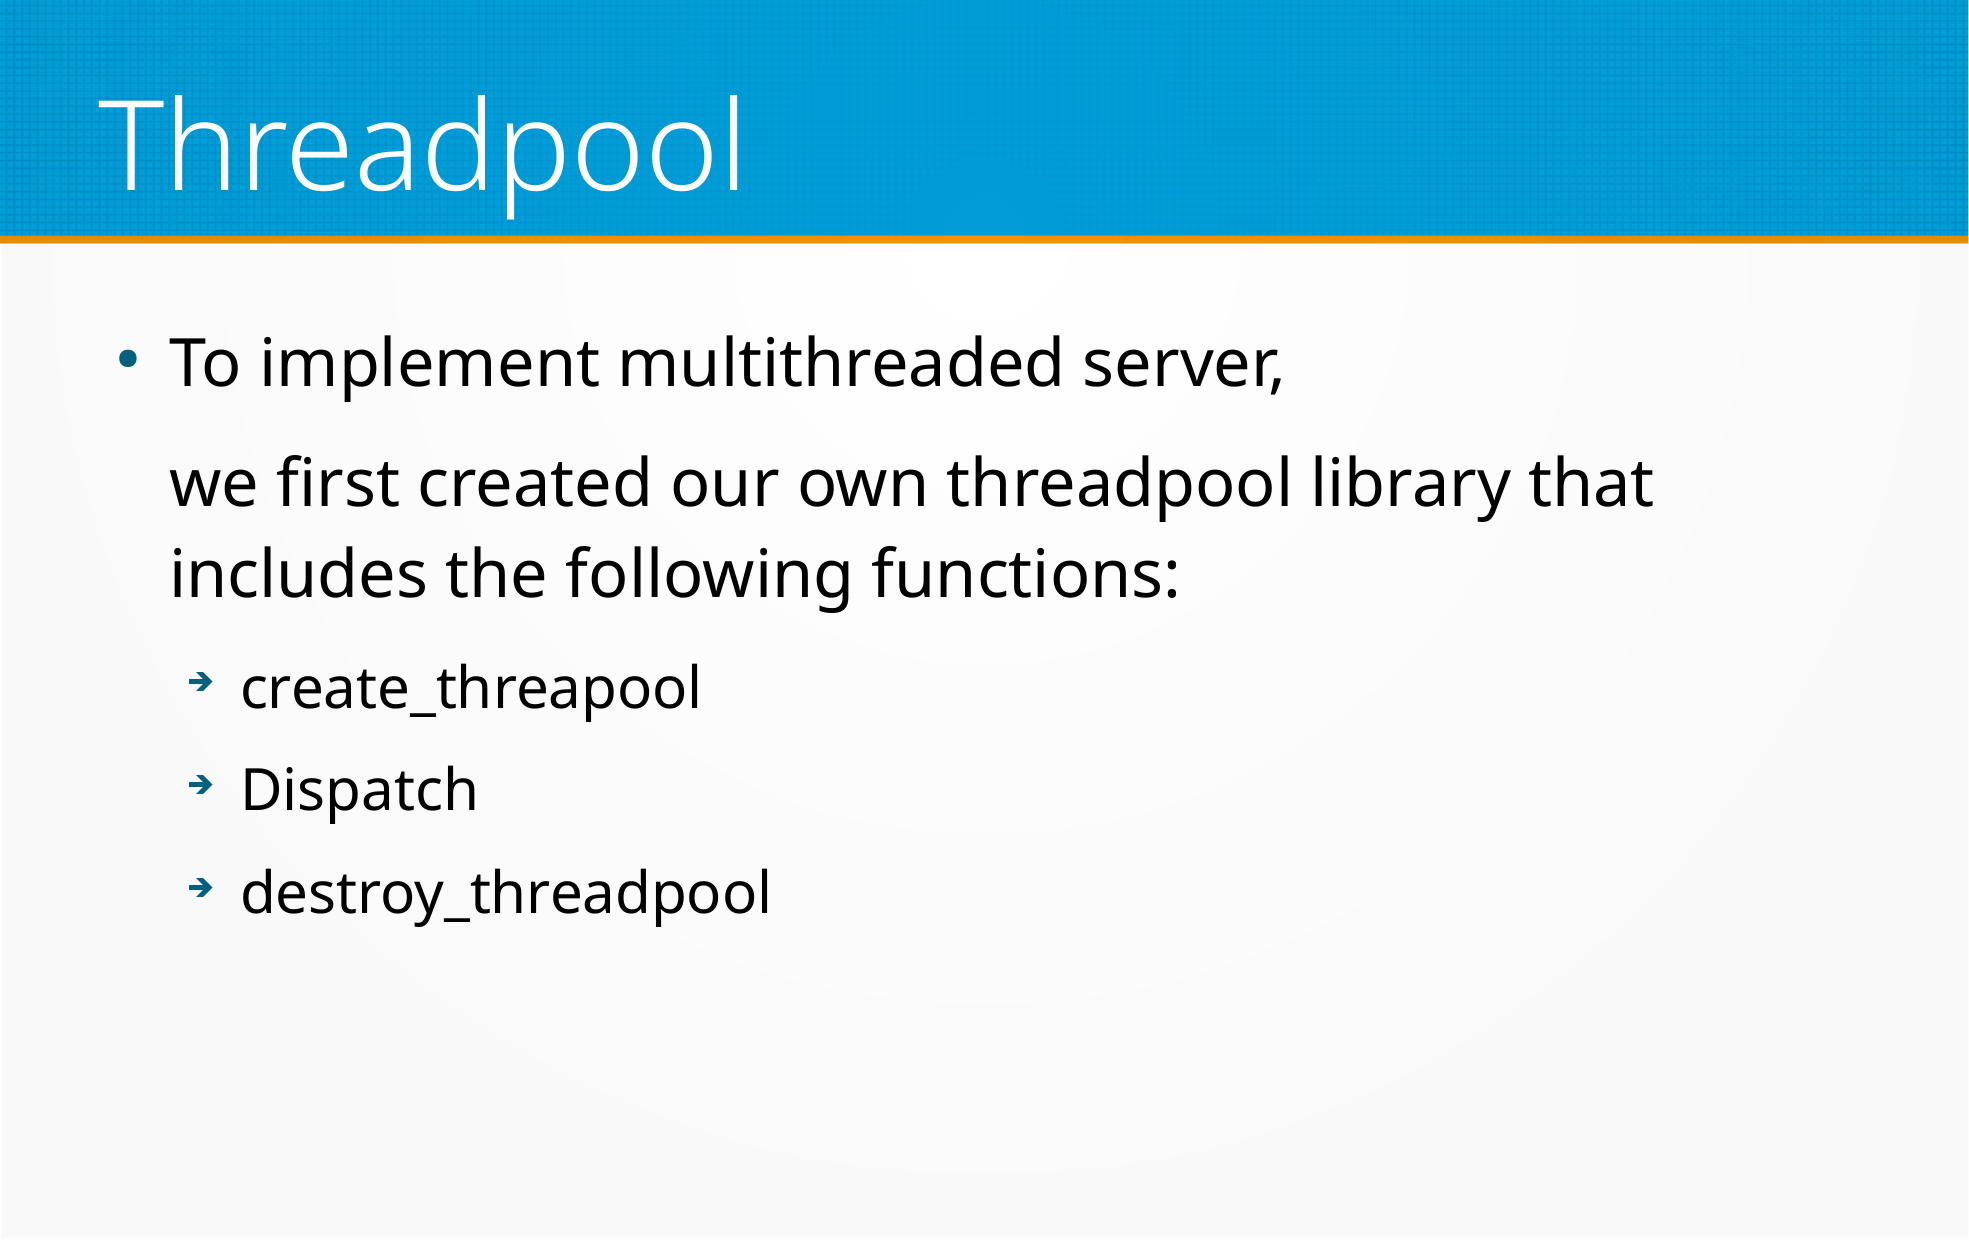

# Threadpool
To implement multithreaded server,
we first created our own threadpool library that includes the following functions:
create_threapool
Dispatch
destroy_threadpool